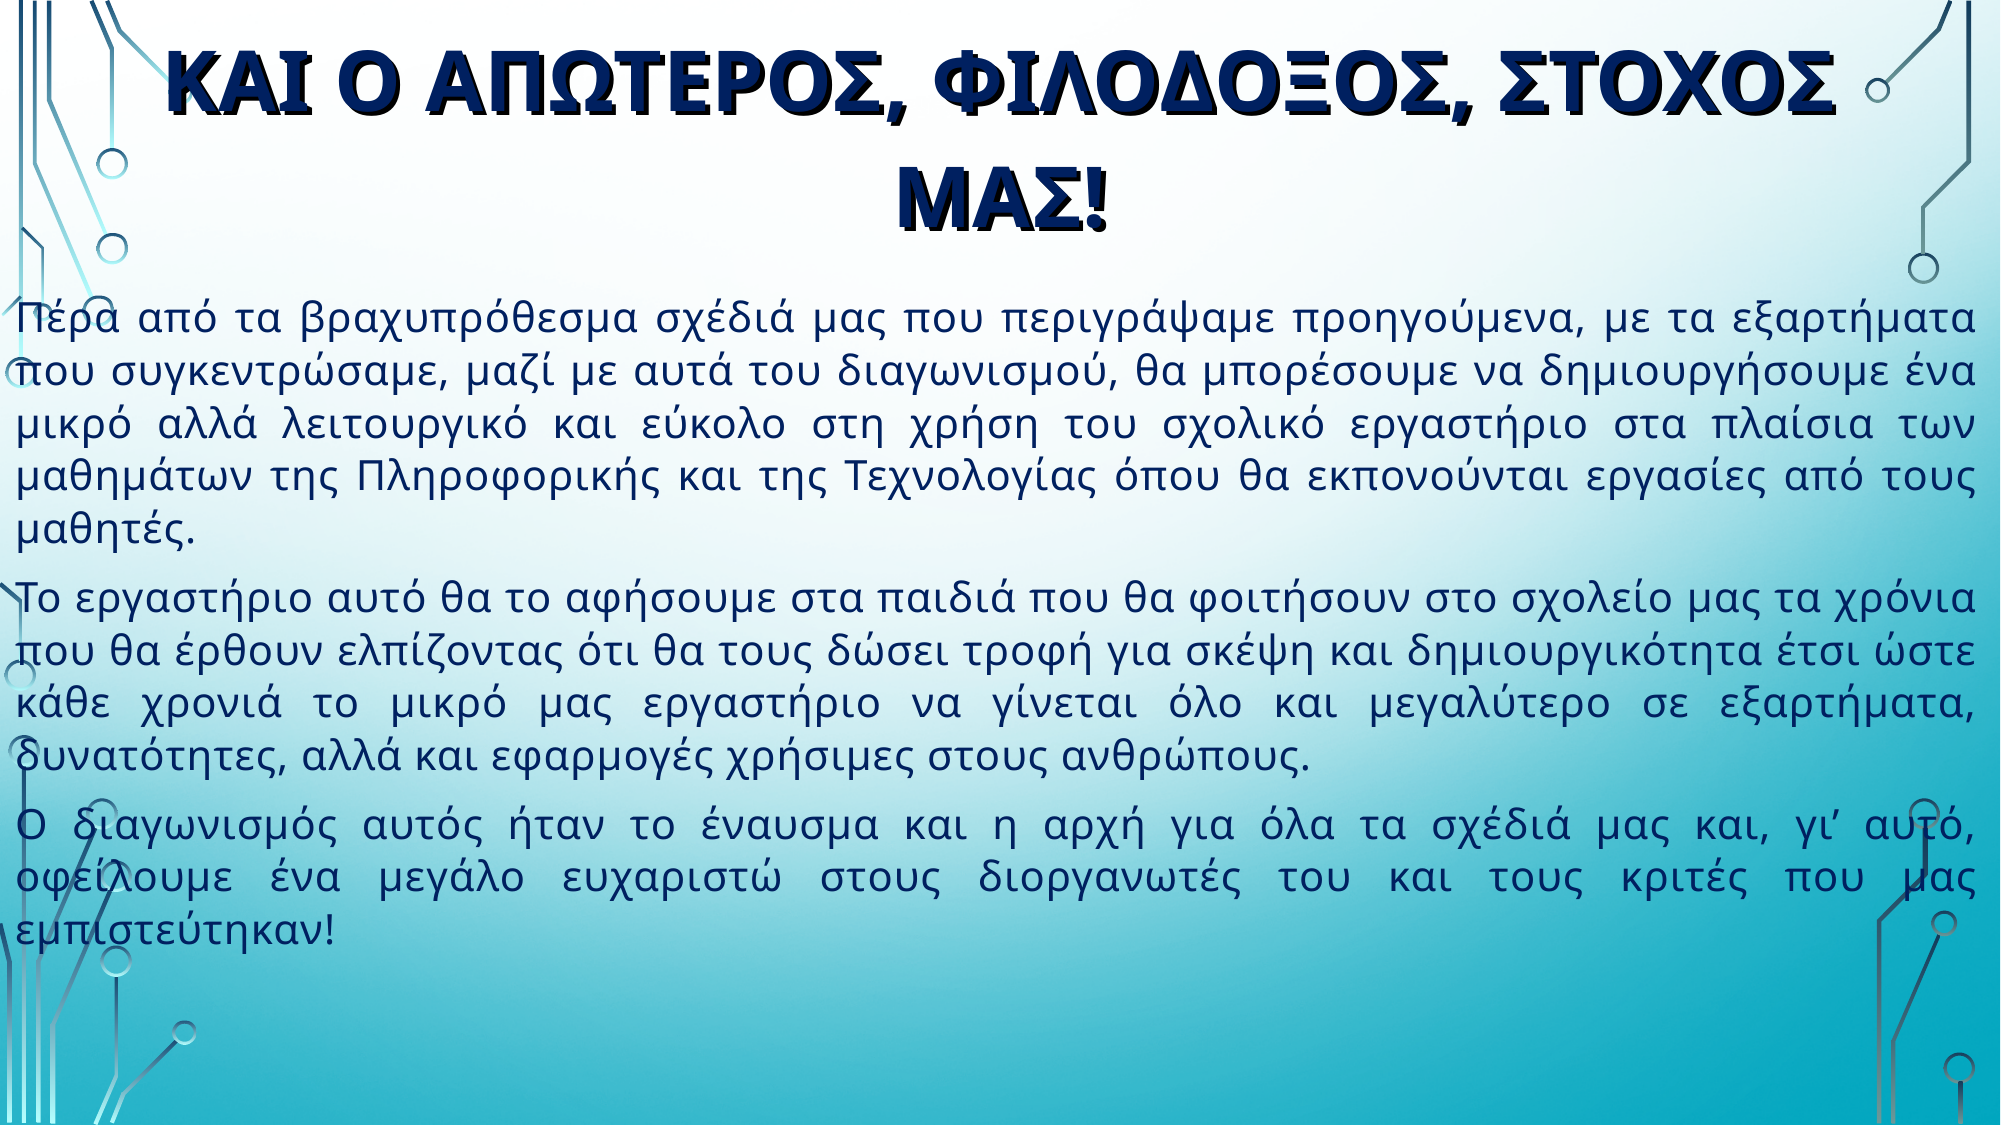

# Και Ο απΩτερος, ΦΙΛΟΔΟΞΟΣ, στΟχος μας!
Πέρα από τα βραχυπρόθεσμα σχέδιά μας που περιγράψαμε προηγούμενα, με τα εξαρτήματα που συγκεντρώσαμε, μαζί με αυτά του διαγωνισμού, θα μπορέσουμε να δημιουργήσουμε ένα μικρό αλλά λειτουργικό και εύκολο στη χρήση του σχολικό εργαστήριο στα πλαίσια των μαθημάτων της Πληροφορικής και της Τεχνολογίας όπου θα εκπονούνται εργασίες από τους μαθητές.
Το εργαστήριο αυτό θα το αφήσουμε στα παιδιά που θα φοιτήσουν στο σχολείο μας τα χρόνια που θα έρθουν ελπίζοντας ότι θα τους δώσει τροφή για σκέψη και δημιουργικότητα έτσι ώστε κάθε χρονιά το μικρό μας εργαστήριο να γίνεται όλο και μεγαλύτερο σε εξαρτήματα, δυνατότητες, αλλά και εφαρμογές χρήσιμες στους ανθρώπους.
Ο διαγωνισμός αυτός ήταν το έναυσμα και η αρχή για όλα τα σχέδιά μας και, γι’ αυτό, οφείλουμε ένα μεγάλο ευχαριστώ στους διοργανωτές του και τους κριτές που μας εμπιστεύτηκαν!